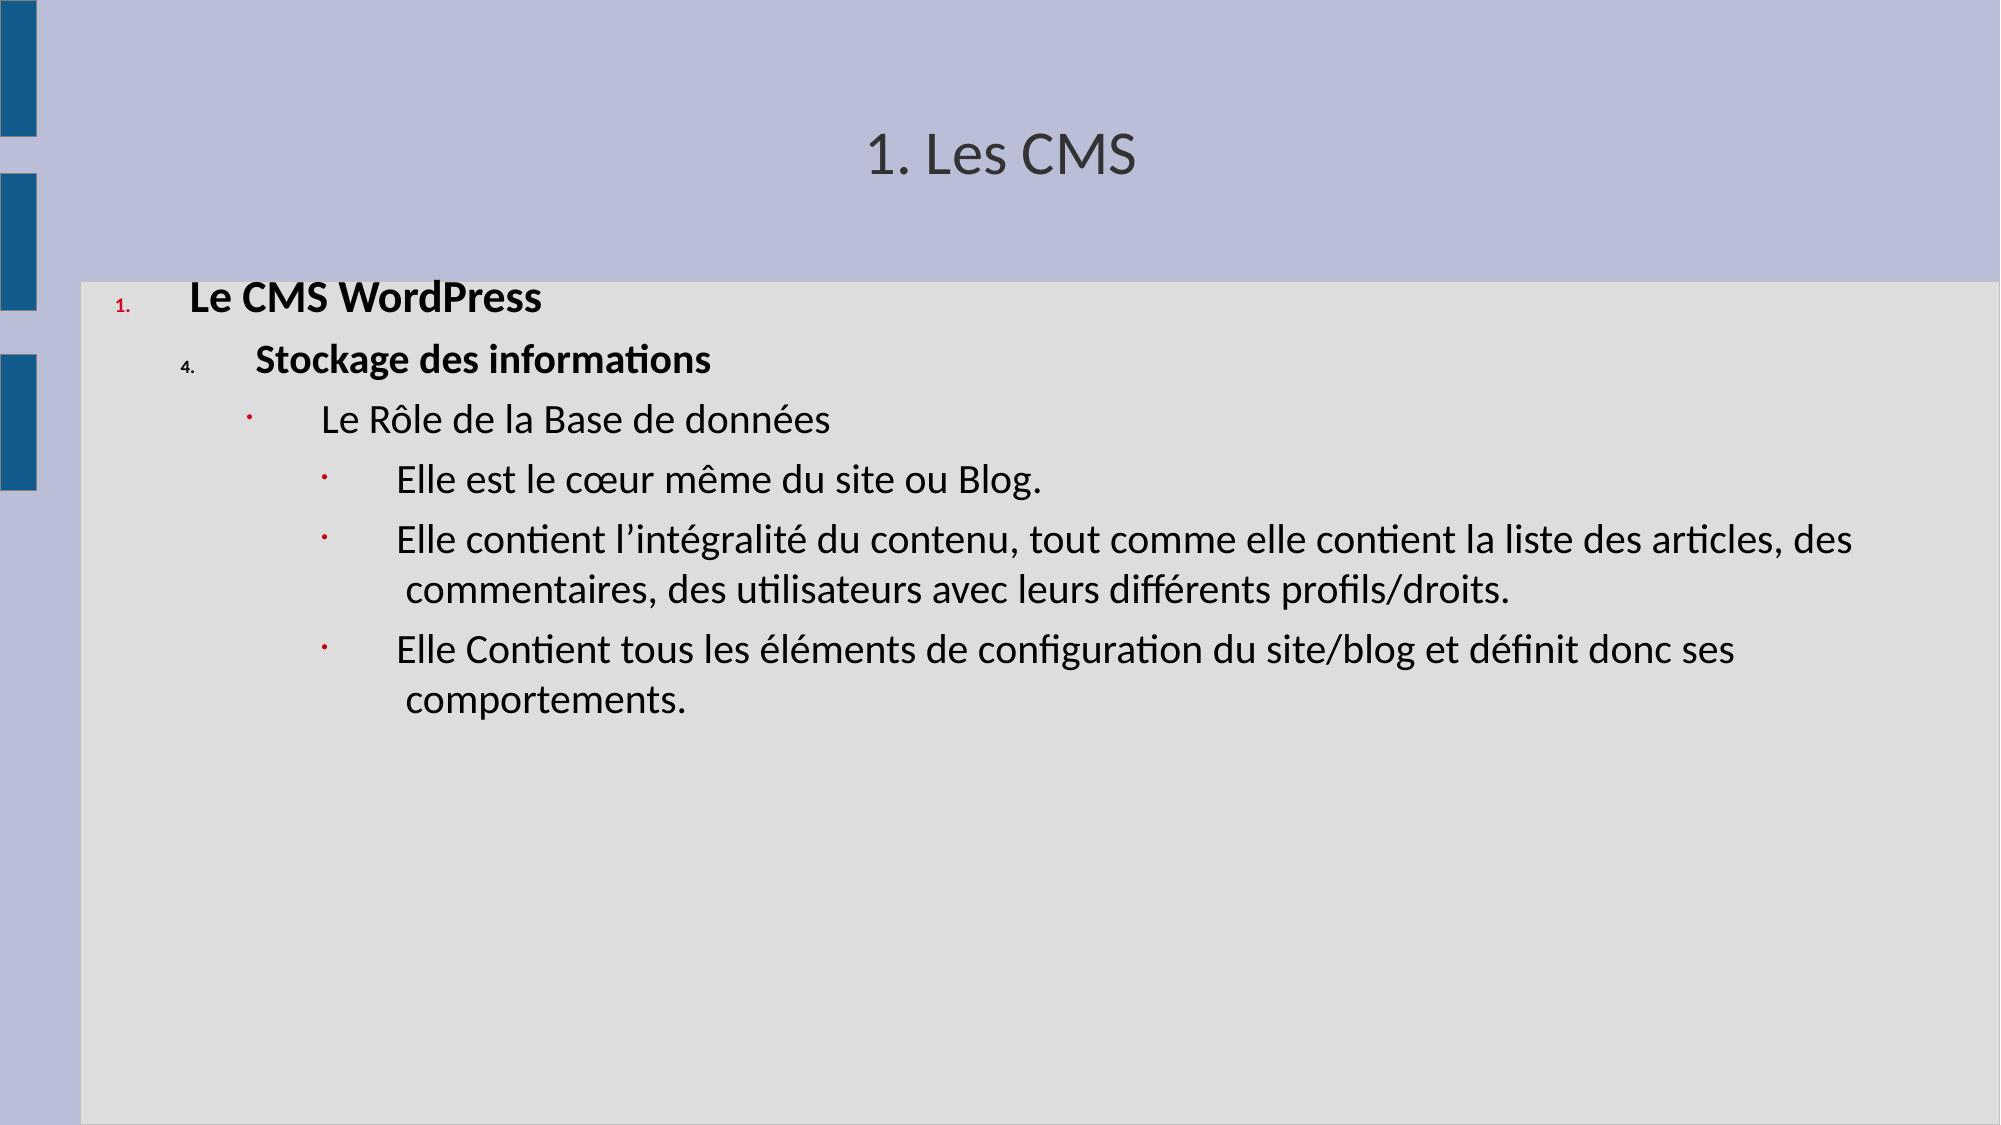

# 1. Les CMS
Le CMS WordPress
Stockage des informations
Le Rôle de la Base de données
Elle est le cœur même du site ou Blog.
Elle contient l’intégralité du contenu, tout comme elle contient la liste des articles, des commentaires, des utilisateurs avec leurs différents profils/droits.
Elle Contient tous les éléments de configuration du site/blog et définit donc ses comportements.